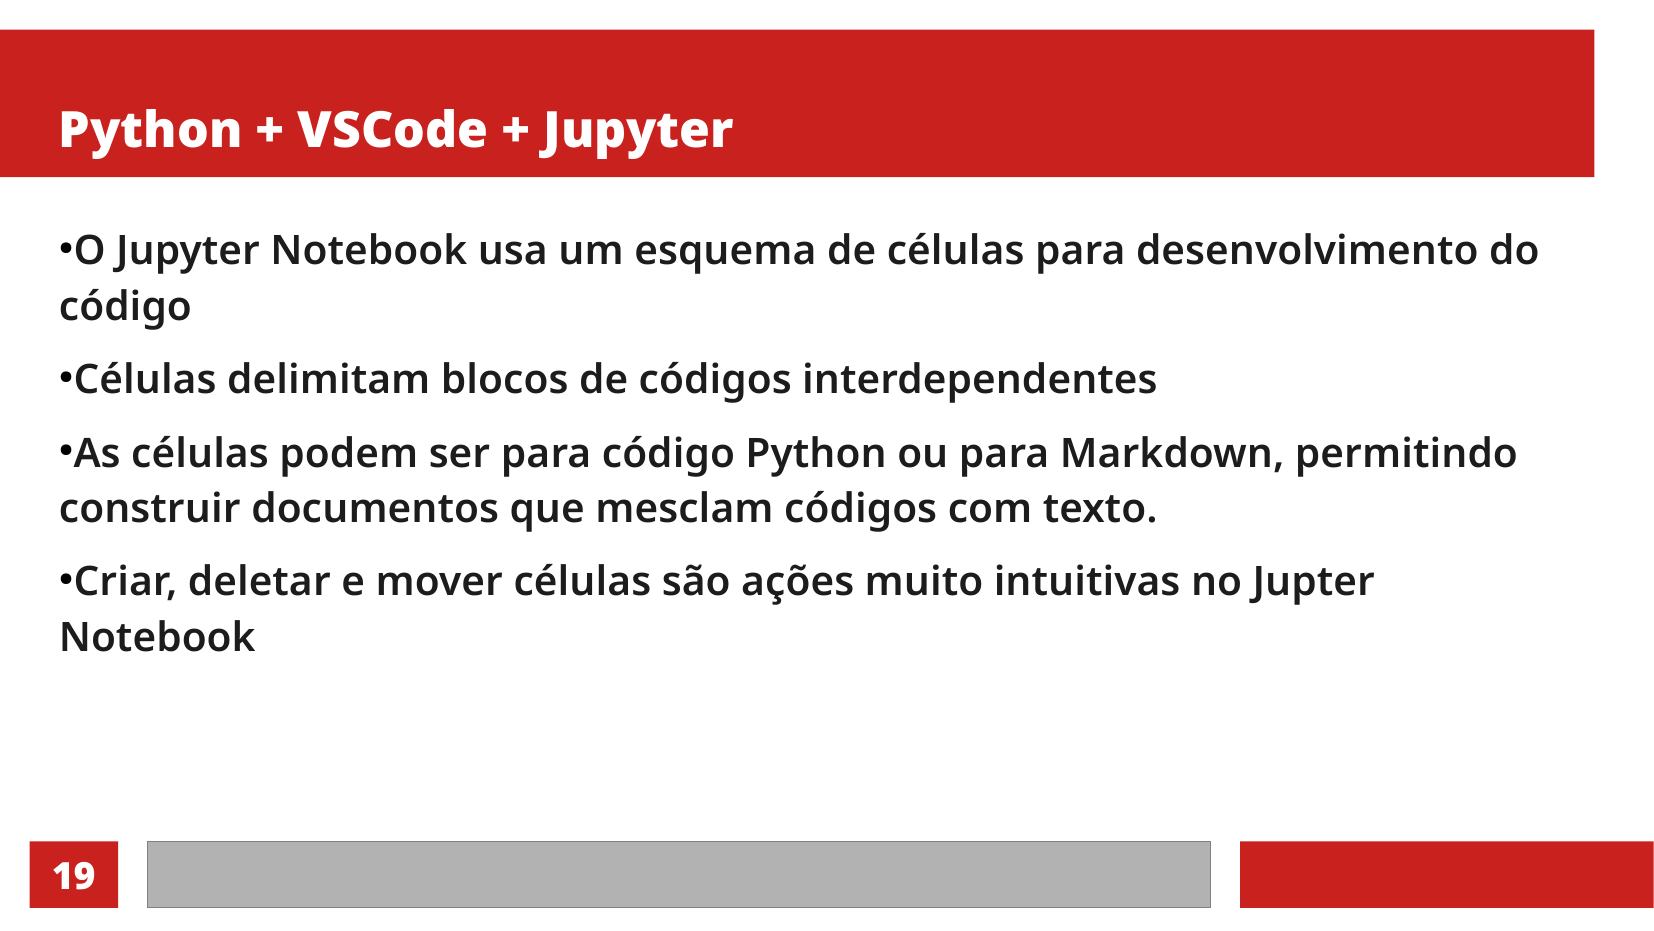

# Python + VSCode + Jupyter
O Jupyter Notebook usa um esquema de células para desenvolvimento do código
Células delimitam blocos de códigos interdependentes
As células podem ser para código Python ou para Markdown, permitindo construir documentos que mesclam códigos com texto.
Criar, deletar e mover células são ações muito intuitivas no Jupter Notebook
19